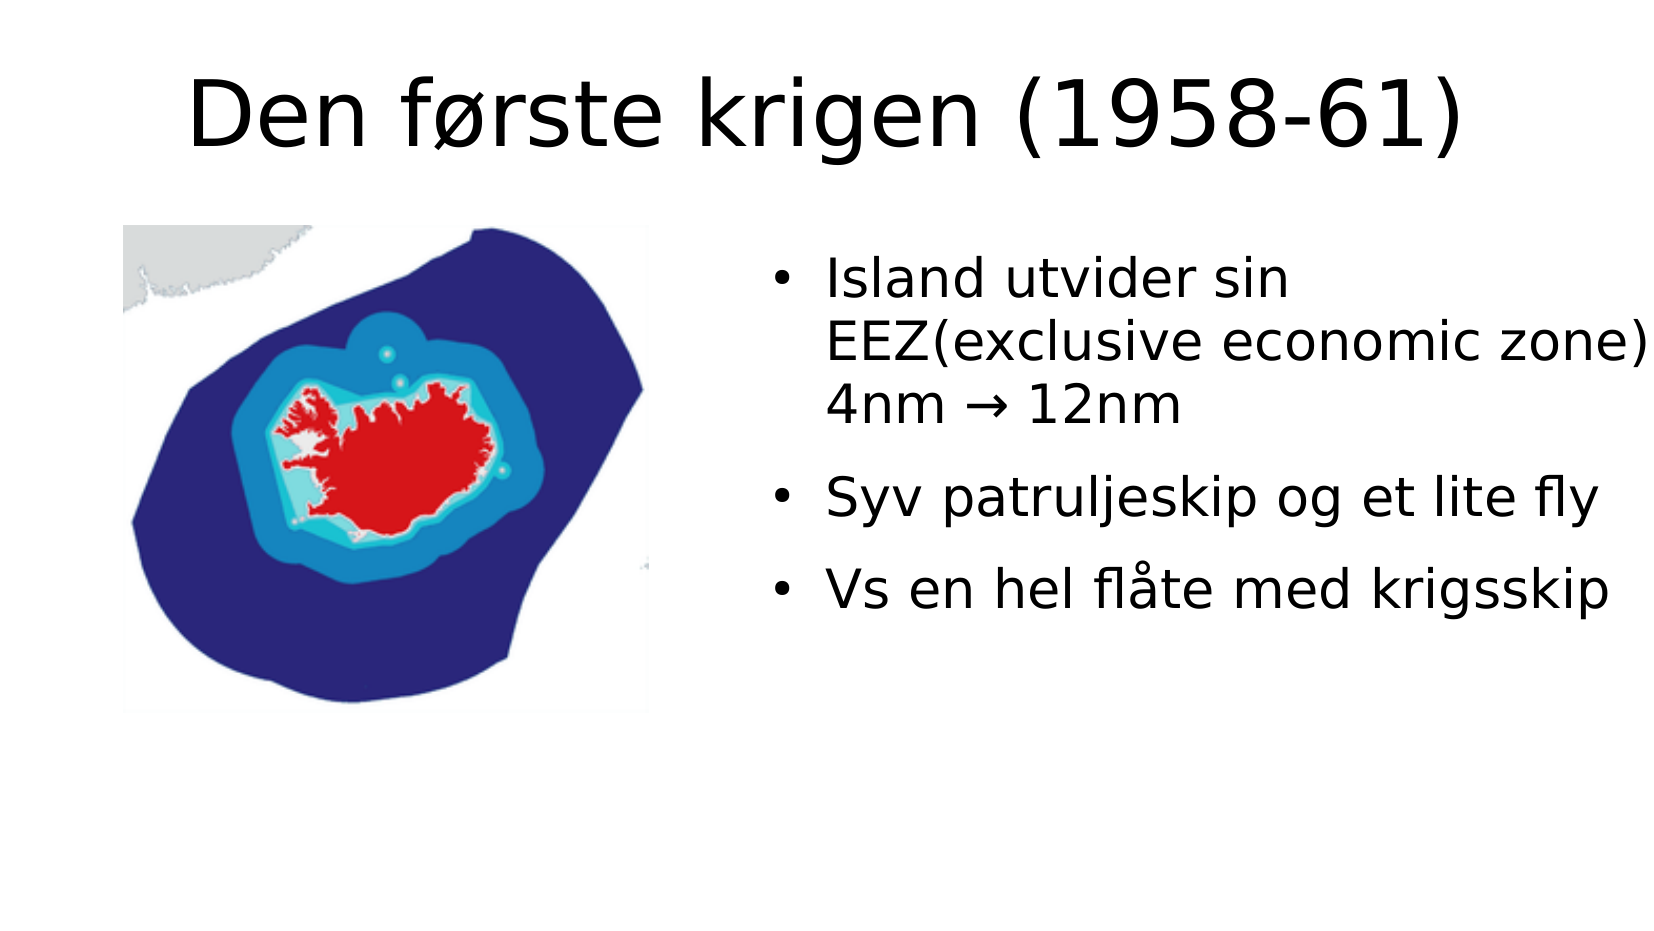

# Den første krigen (1958-61)
Island utvider sin EEZ(exclusive economic zone)
4nm → 12nm
Syv patruljeskip og et lite fly
Vs en hel flåte med krigsskip